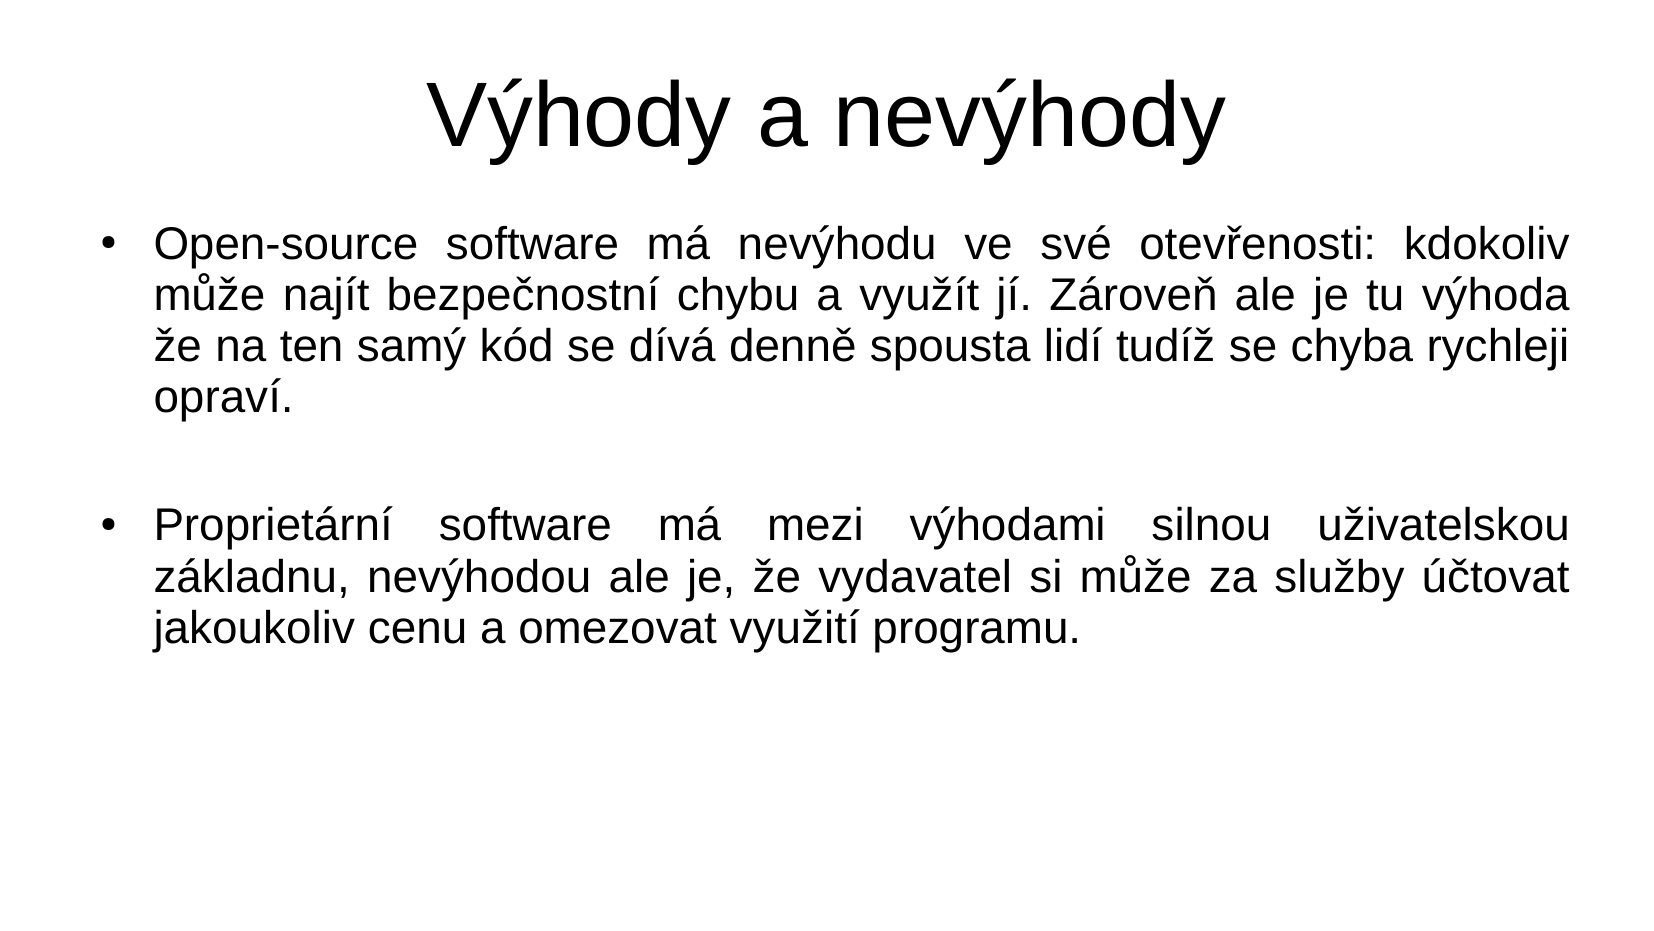

# Výhody a nevýhody
Open-source software má nevýhodu ve své otevřenosti: kdokoliv může najít bezpečnostní chybu a využít jí. Zároveň ale je tu výhoda že na ten samý kód se dívá denně spousta lidí tudíž se chyba rychleji opraví.
Proprietární software má mezi výhodami silnou uživatelskou základnu, nevýhodou ale je, že vydavatel si může za služby účtovat jakoukoliv cenu a omezovat využití programu.